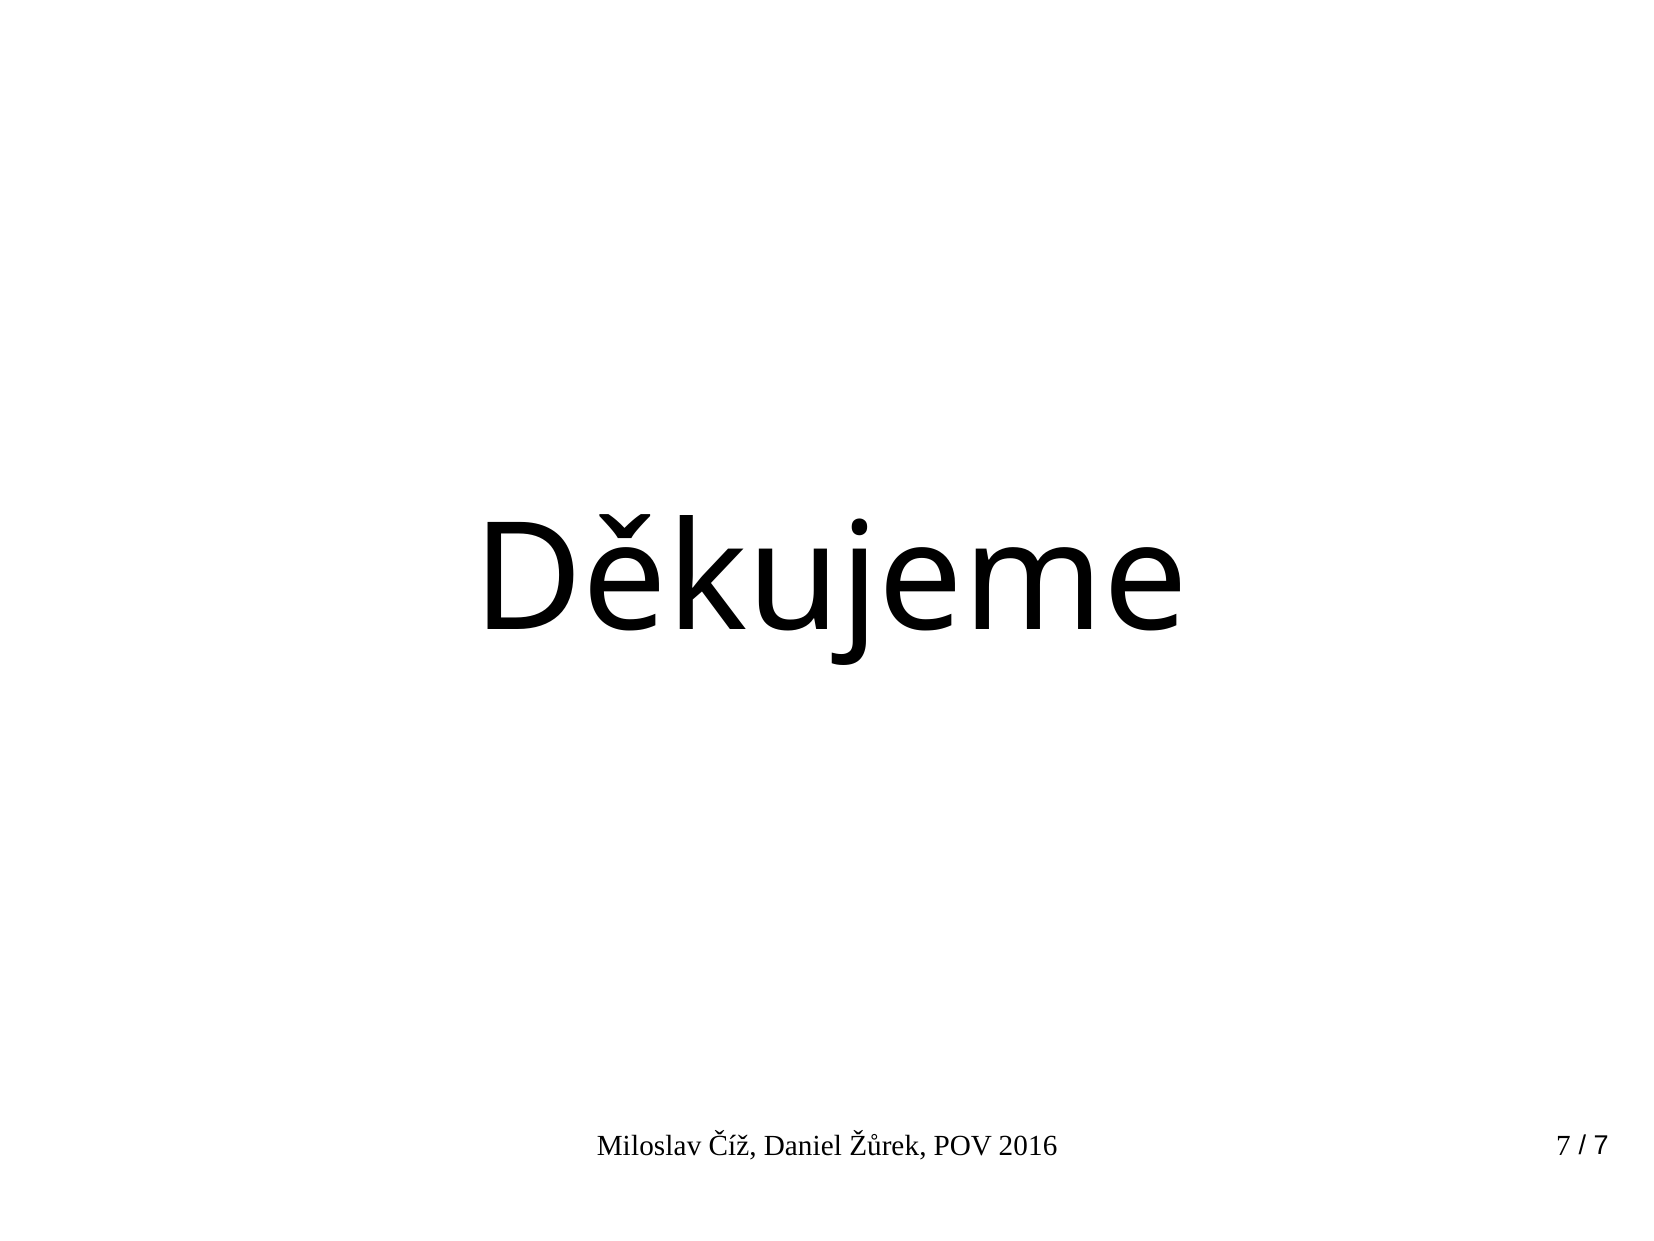

# Děkujeme
Miloslav Číž, Daniel Žůrek, POV 2016
7
/ 7